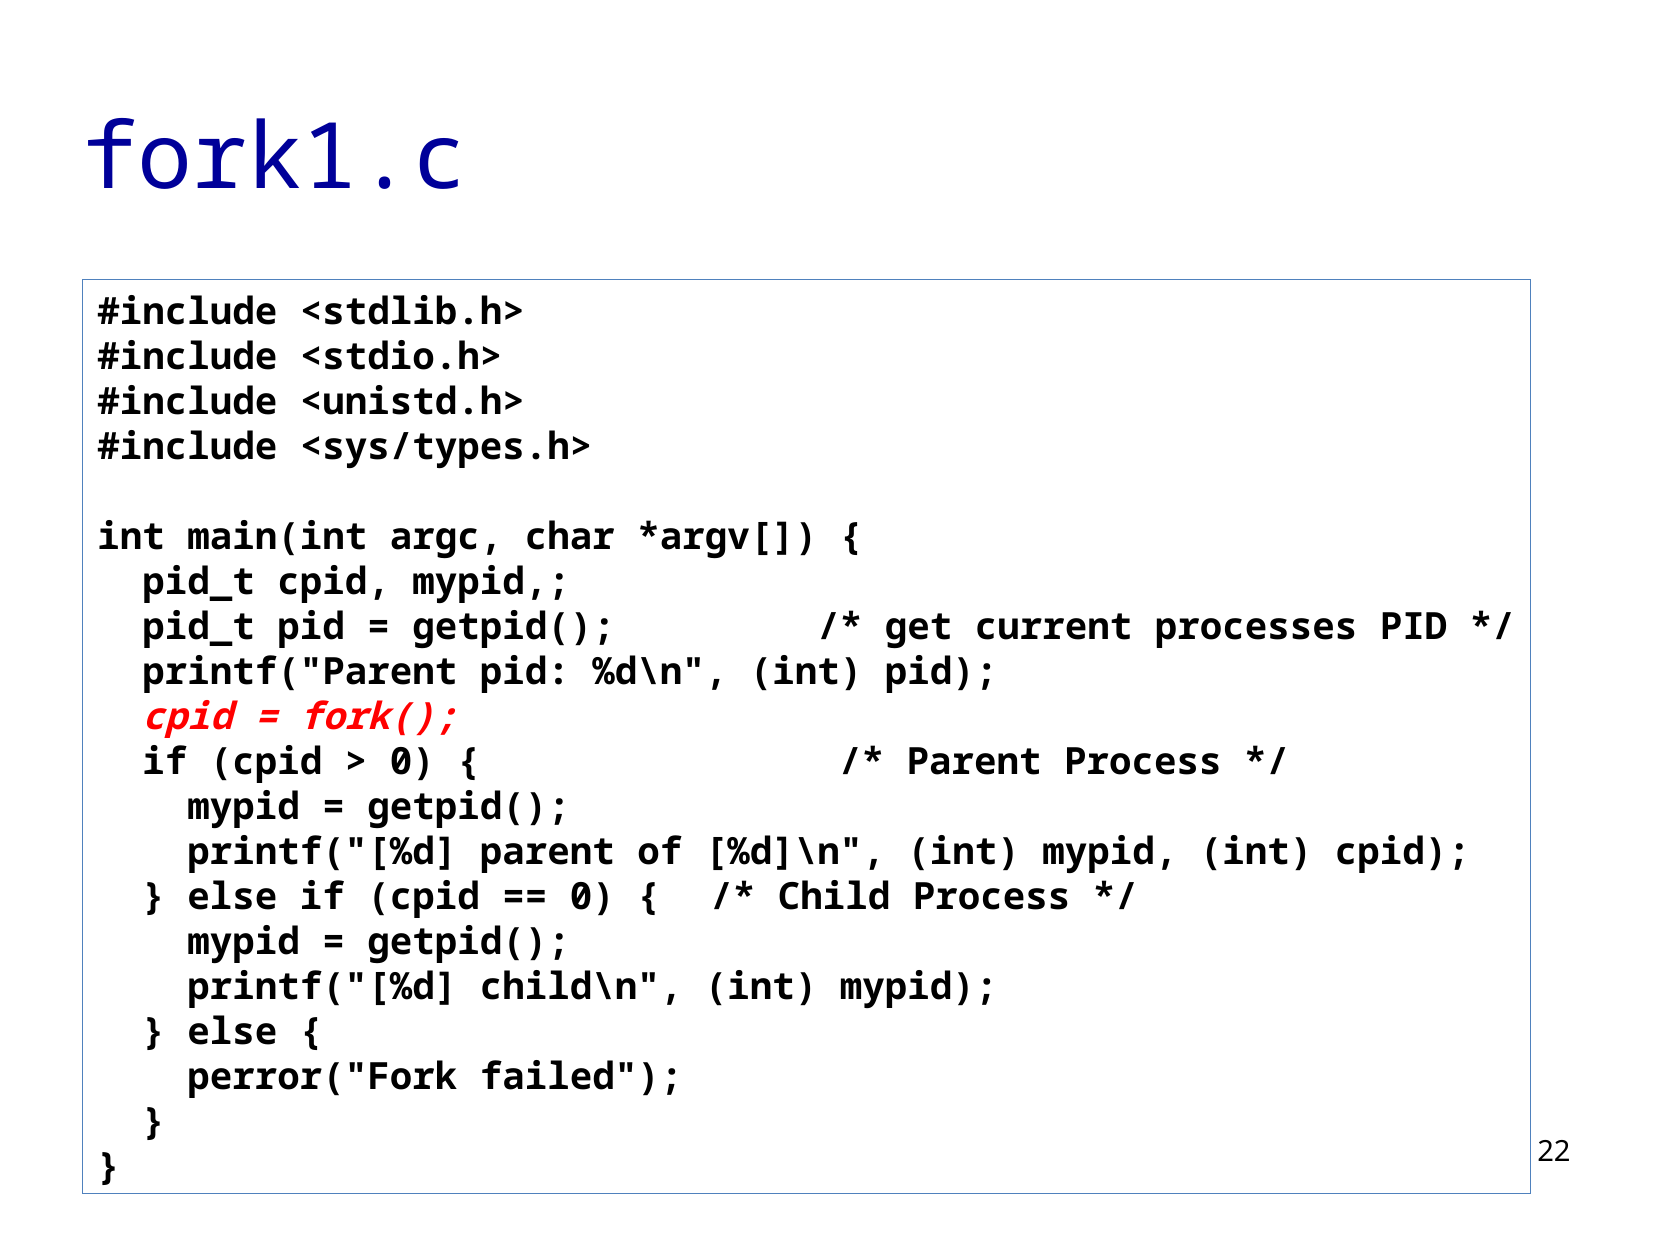

# fork1.c
#include <stdlib.h>
#include <stdio.h>
#include <unistd.h>
#include <sys/types.h>
int main(int argc, char *argv[]) {
 pid_t cpid, mypid,;
 pid_t pid = getpid(); /* get current processes PID */
 printf("Parent pid: %d\n", (int) pid);
 cpid = fork();
 if (cpid > 0) {		 /* Parent Process */
 mypid = getpid();
 printf("[%d] parent of [%d]\n", (int) mypid, (int) cpid);
 } else if (cpid == 0) {	 /* Child Process */
 mypid = getpid();
 printf("[%d] child\n", (int) mypid);
 } else {
 perror("Fork failed");
 }
}
22